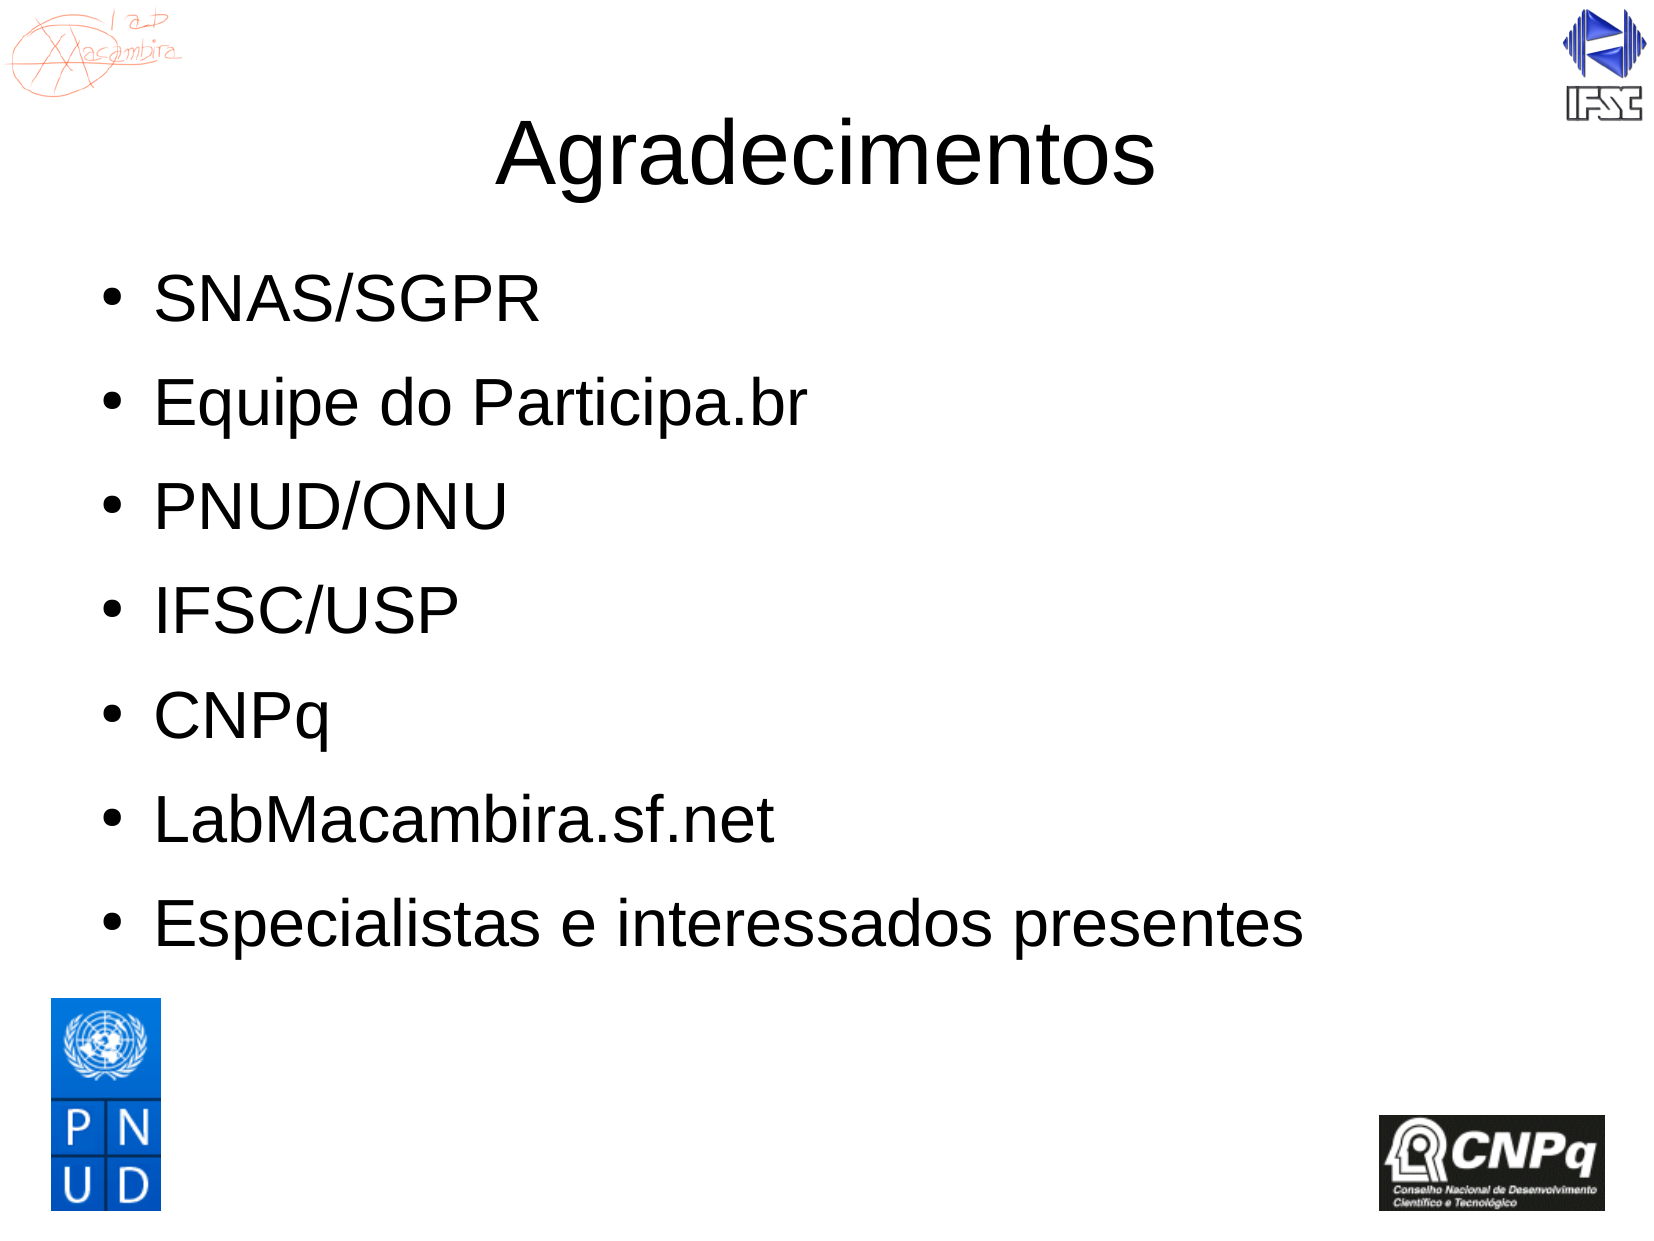

# Agradecimentos
SNAS/SGPR
Equipe do Participa.br
PNUD/ONU
IFSC/USP
CNPq
LabMacambira.sf.net
Especialistas e interessados presentes